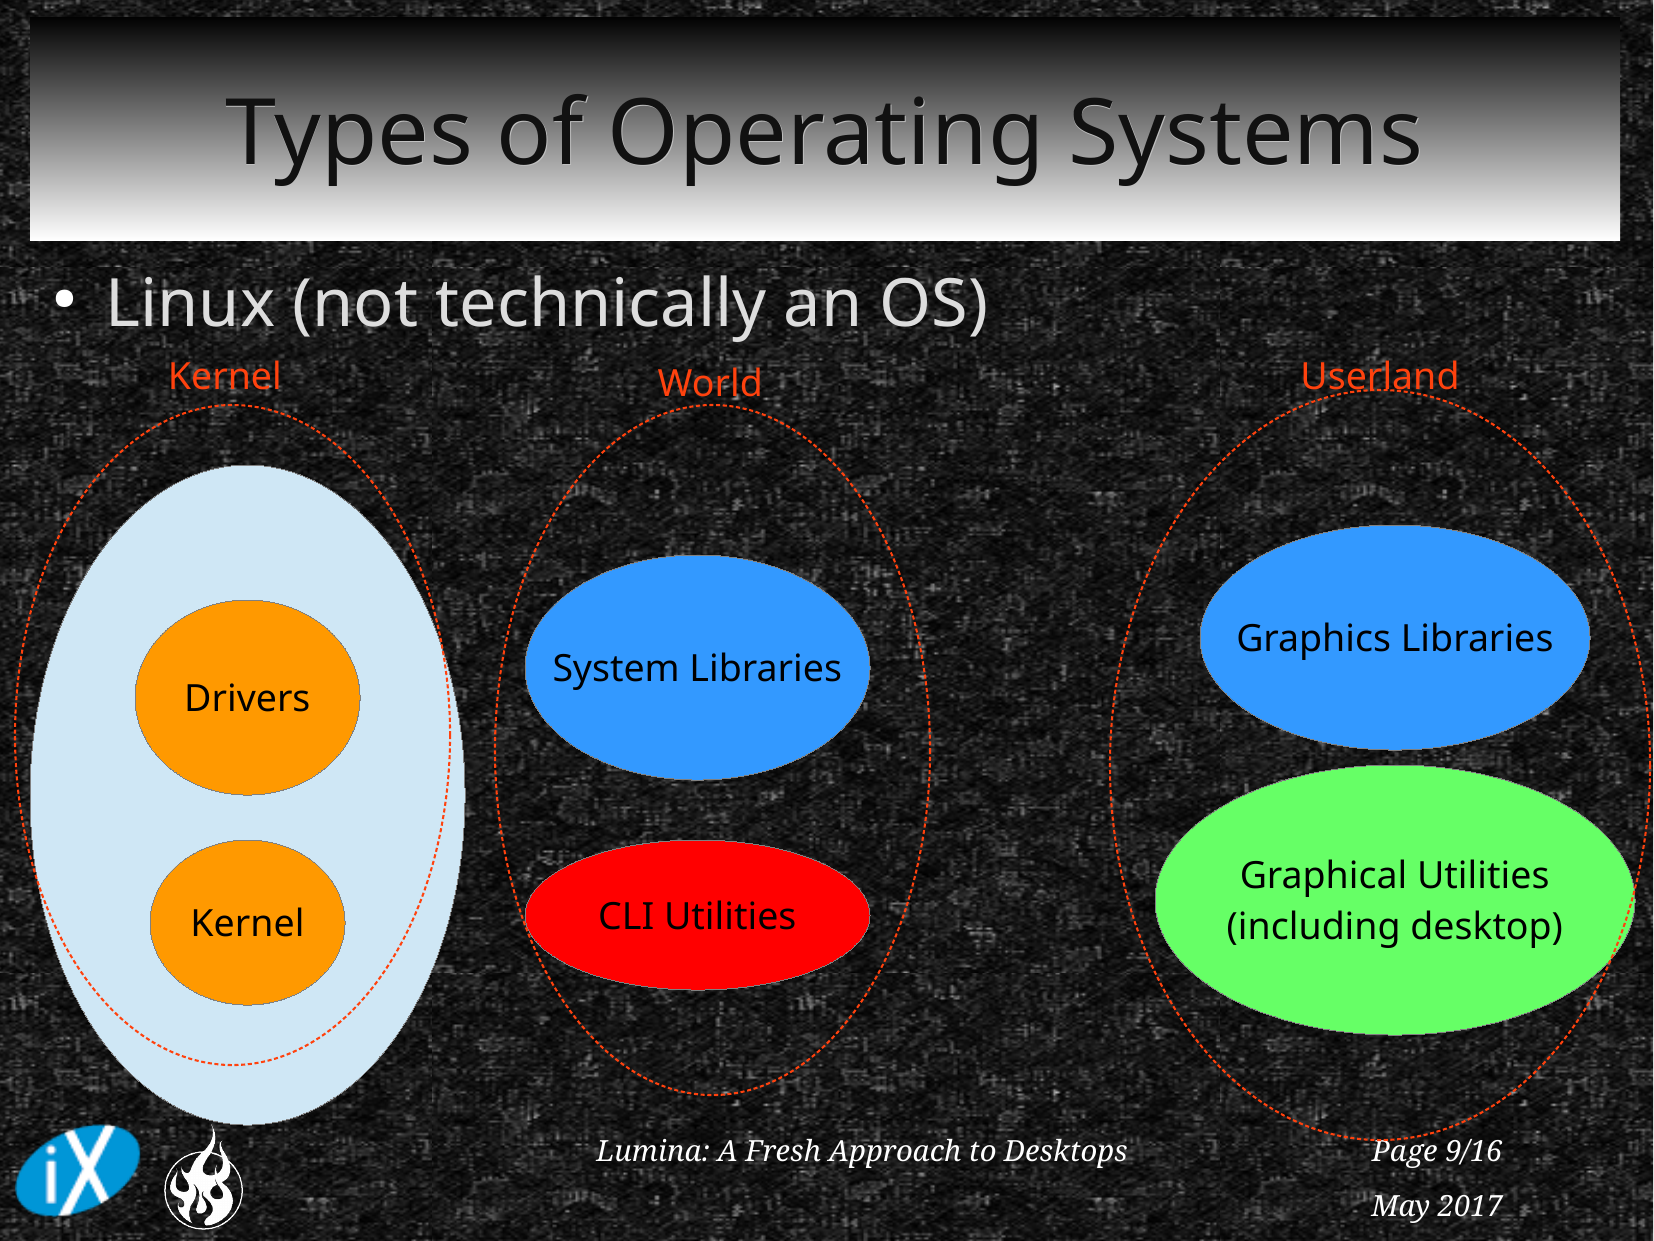

# Types of Operating Systems
Linux (not technically an OS)
Kernel
World
Userland
Graphics Libraries
System Libraries
Drivers
Graphical Utilities
(including desktop)
Kernel
CLI Utilities
Lumina: A Fresh Approach to Desktops
9
May 2017